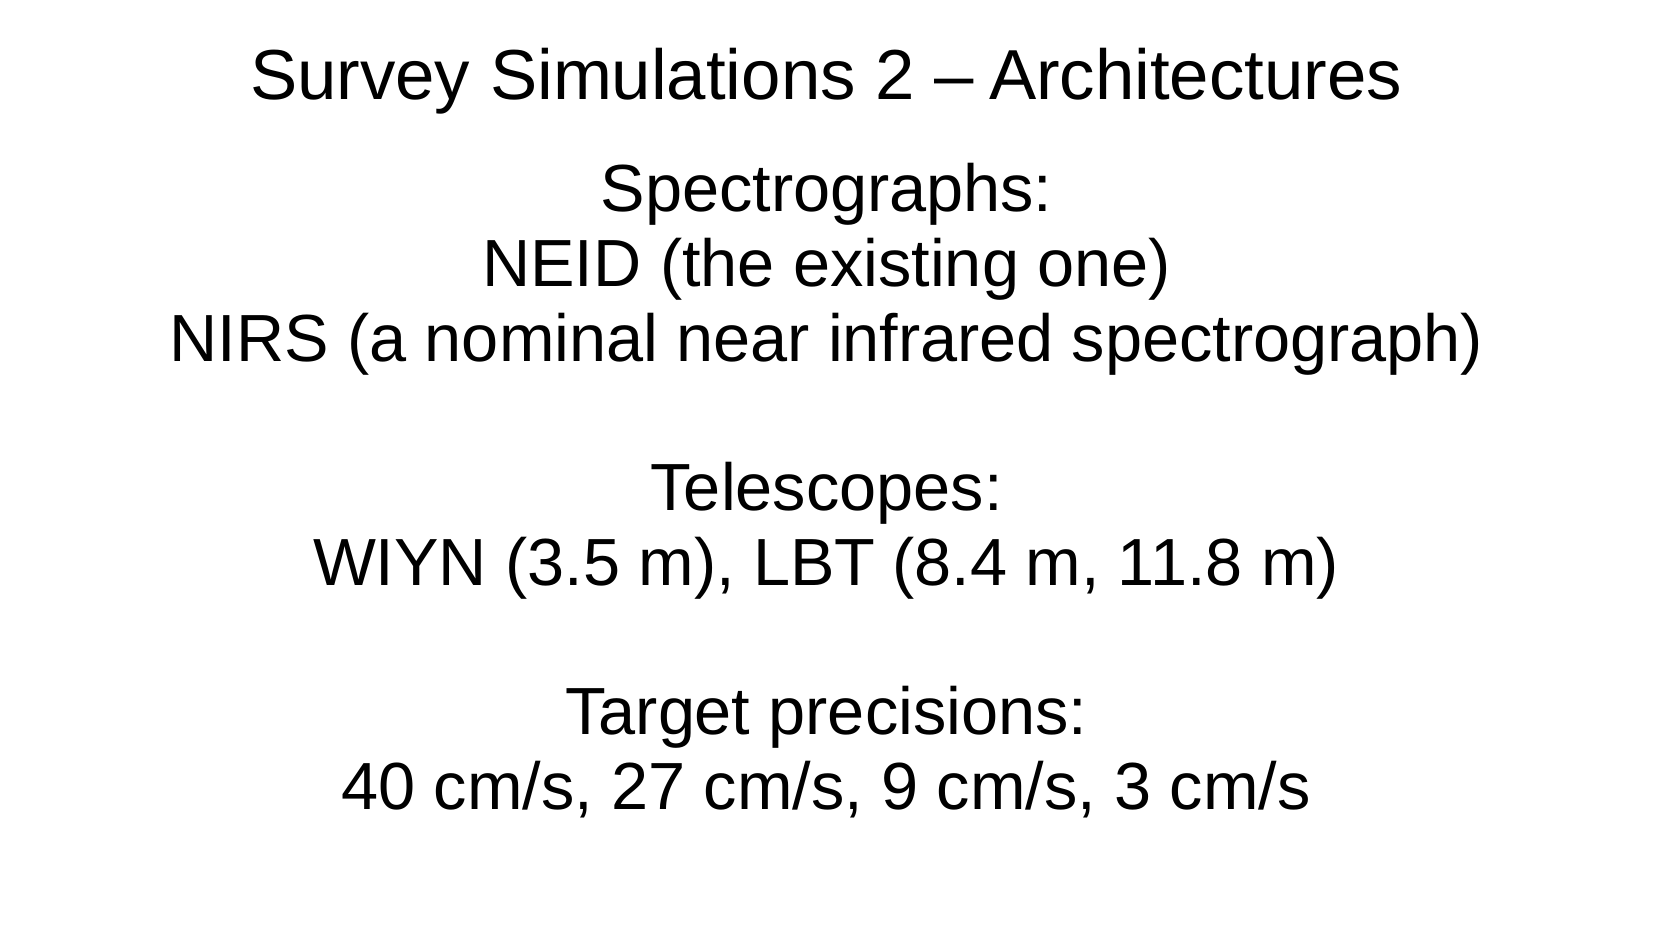

# Survey Simulations 2 – Architectures
Spectrographs:
NEID (the existing one)
NIRS (a nominal near infrared spectrograph)
Telescopes:
WIYN (3.5 m), LBT (8.4 m, 11.8 m)
Target precisions:
40 cm/s, 27 cm/s, 9 cm/s, 3 cm/s